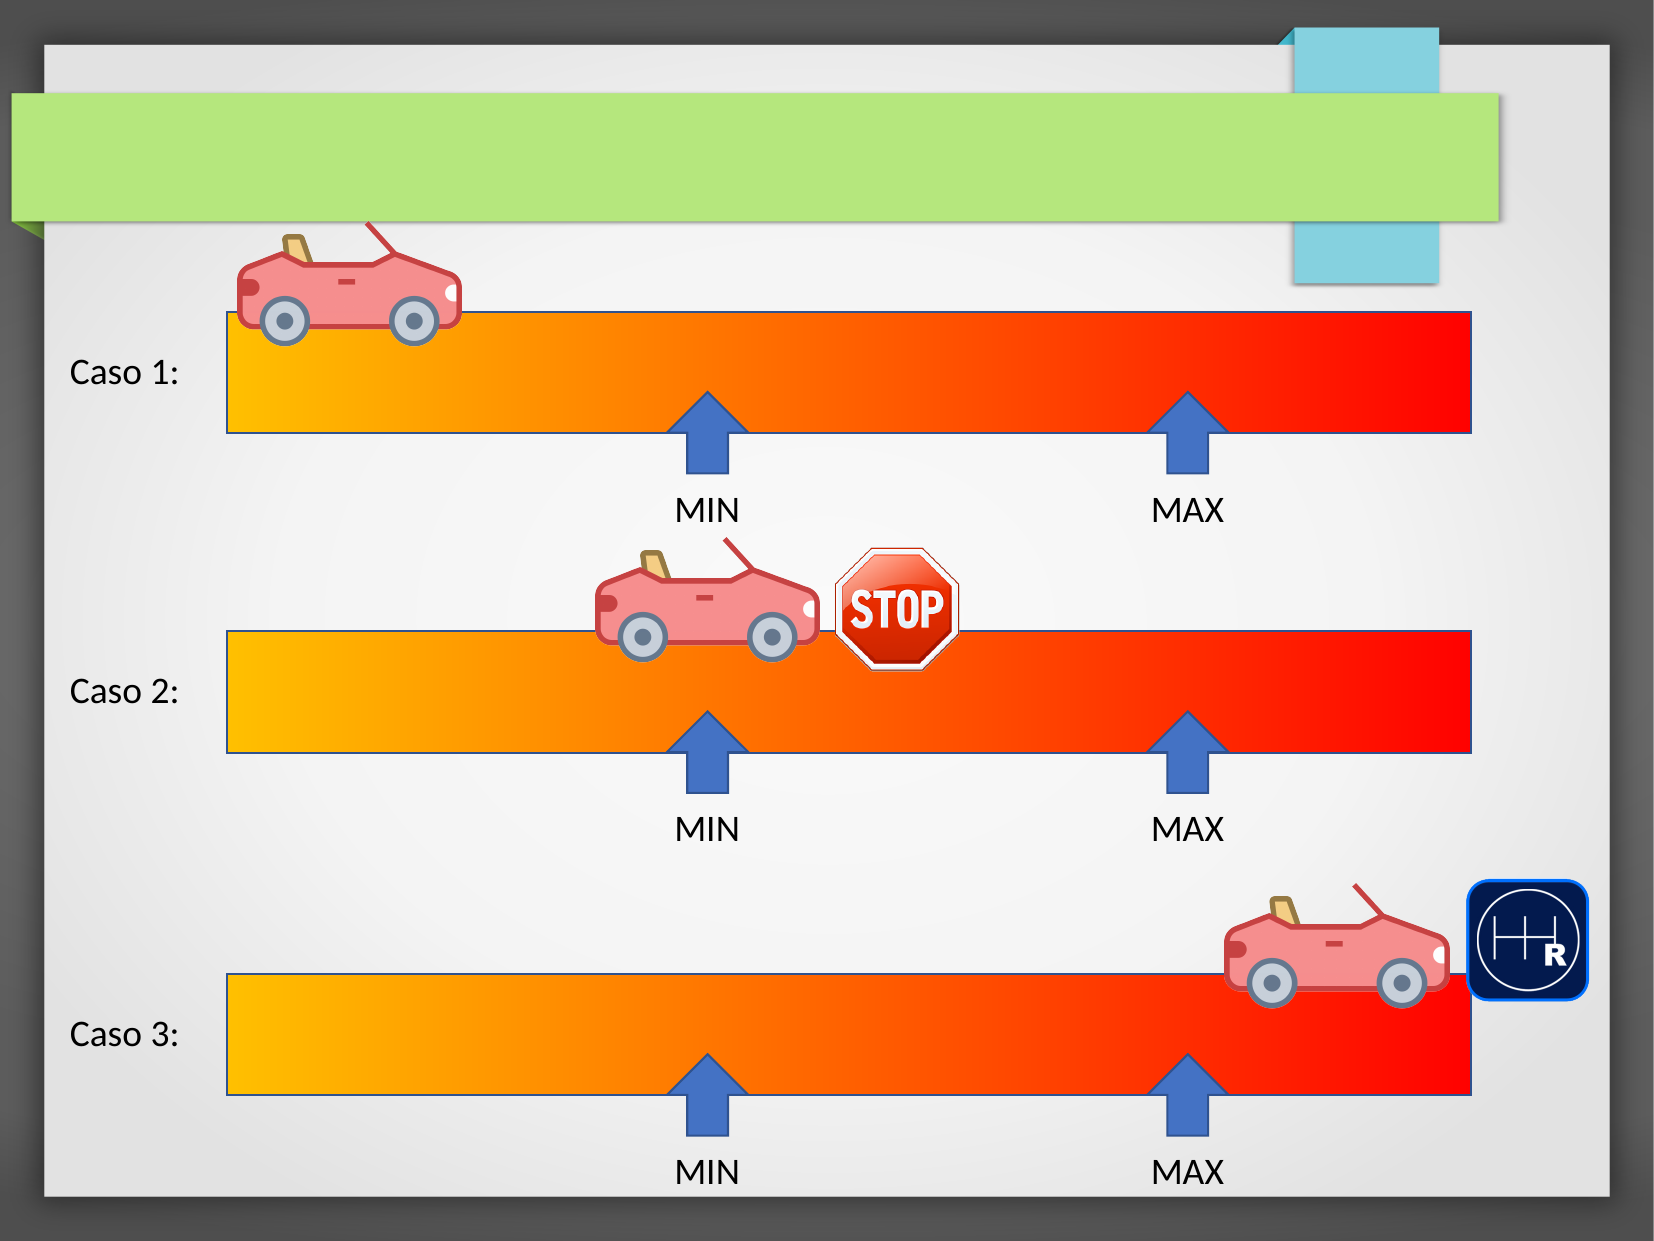

Caso 1:
MIN
MAX
Caso 2:
MIN
MAX
Caso 3:
MIN
MAX